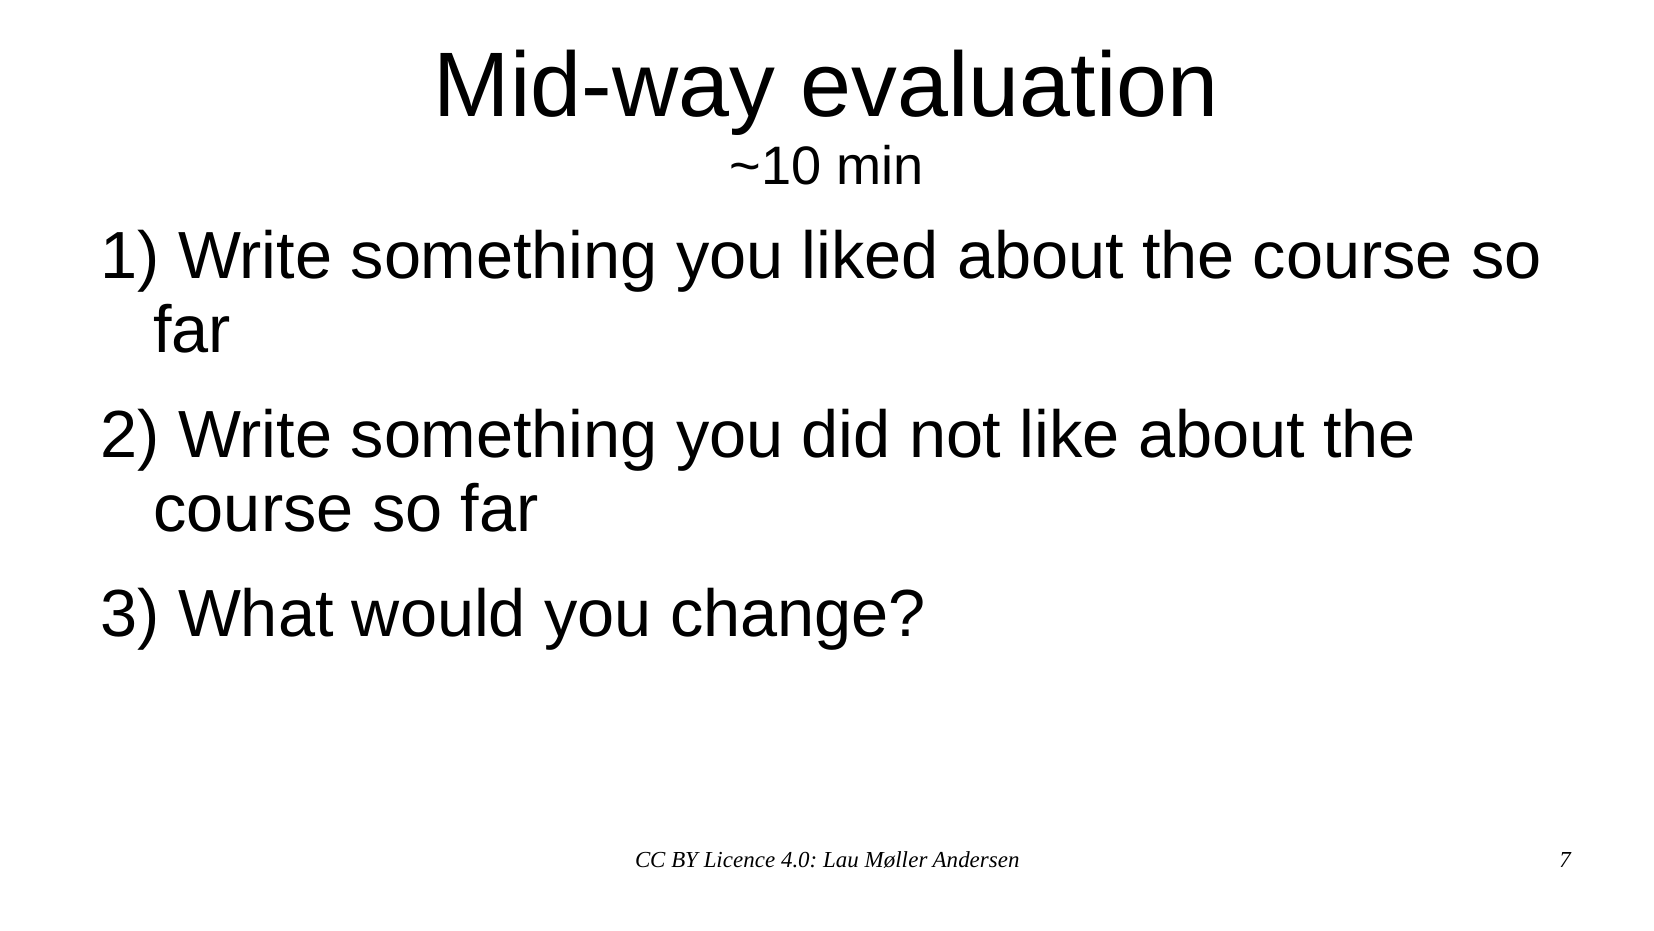

# Mid-way evaluation ~10 min
 Write something you liked about the course so far
 Write something you did not like about the course so far
 What would you change?
CC BY Licence 4.0: Lau Møller Andersen
7